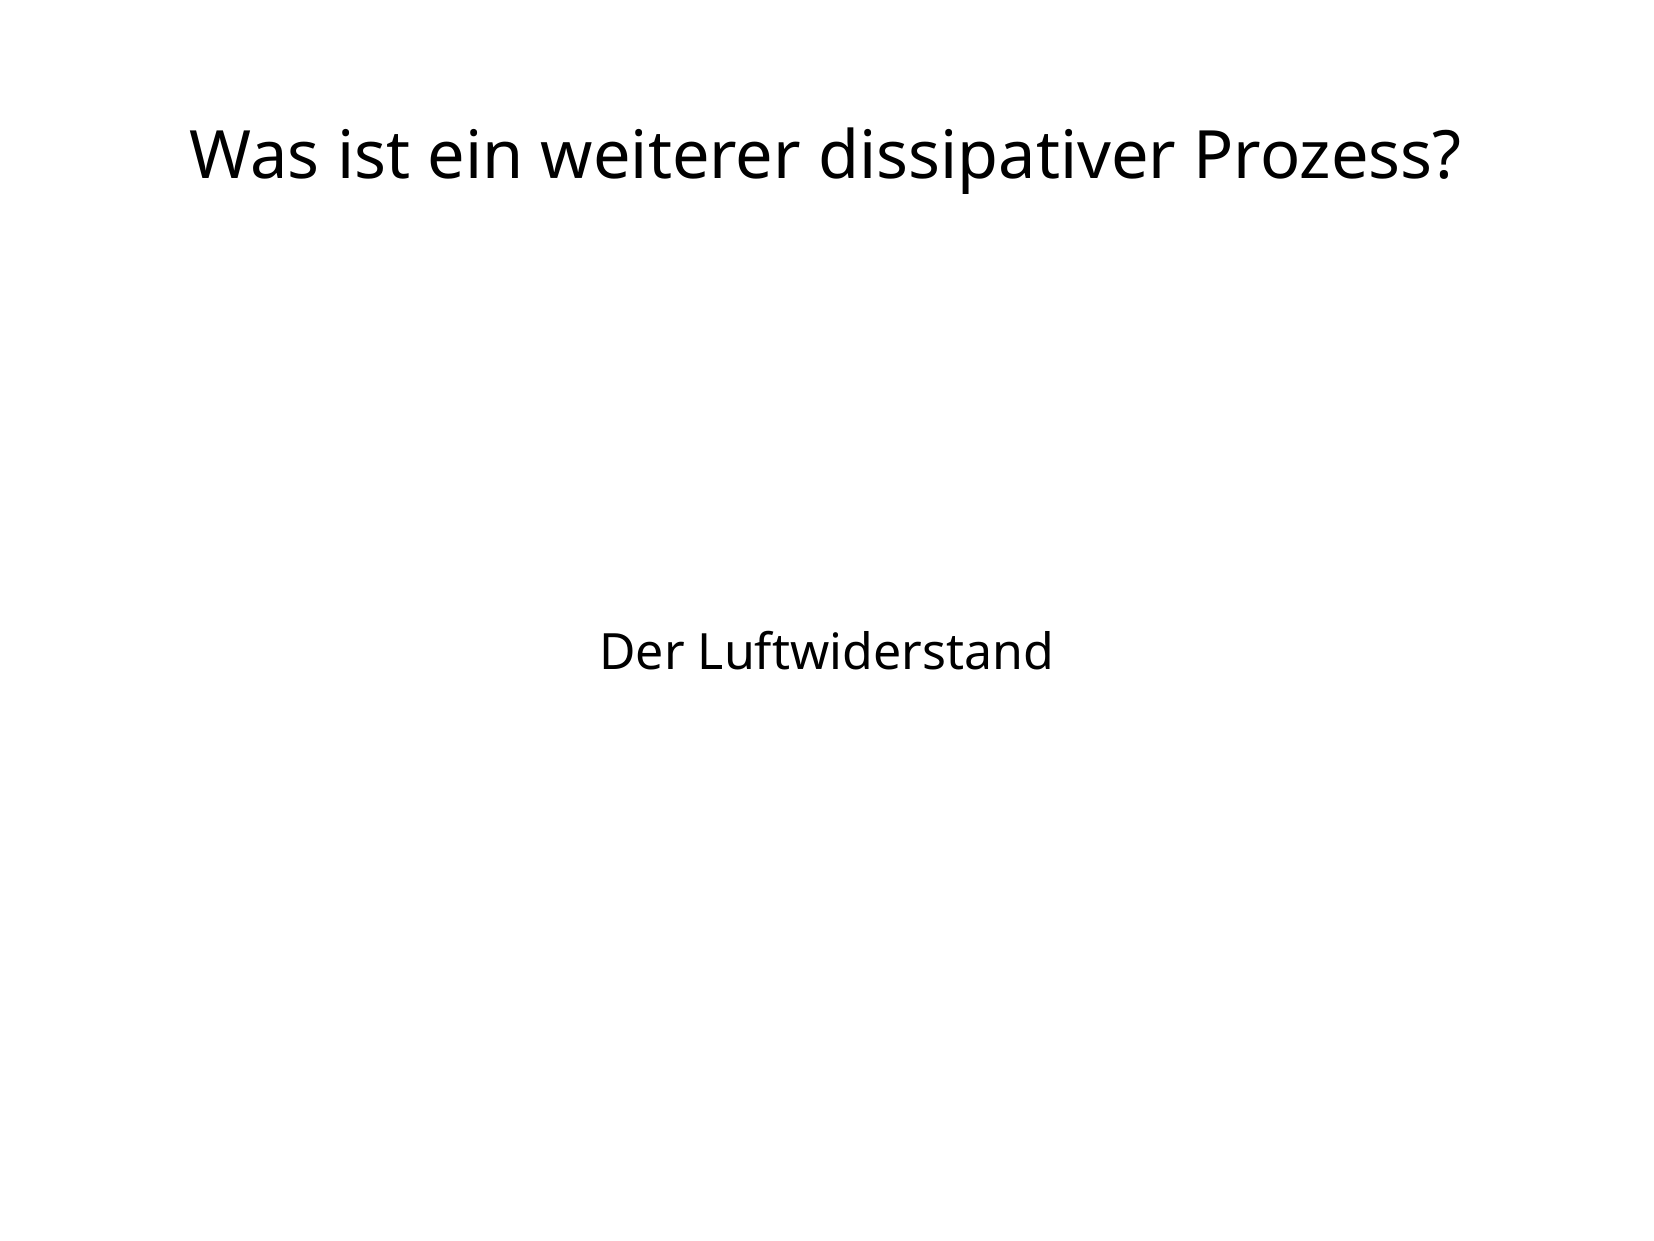

# Was ist ein weiterer dissipativer Prozess?
Der Luftwiderstand